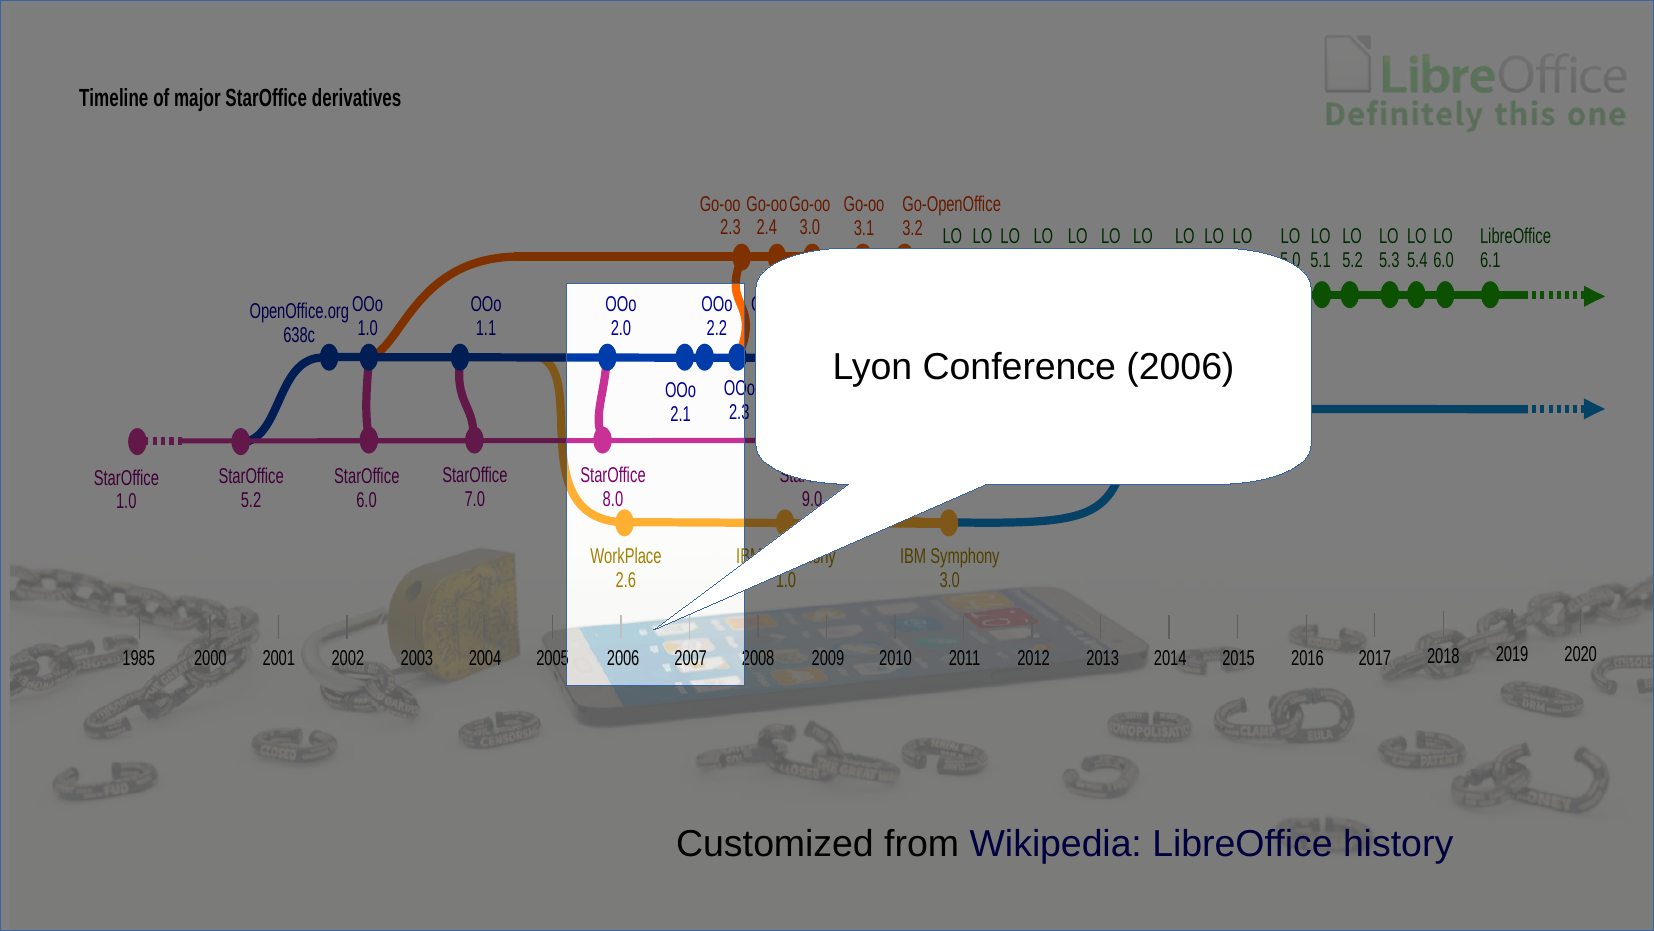

Lyon Conference (2006)
Customized from Wikipedia: LibreOffice history